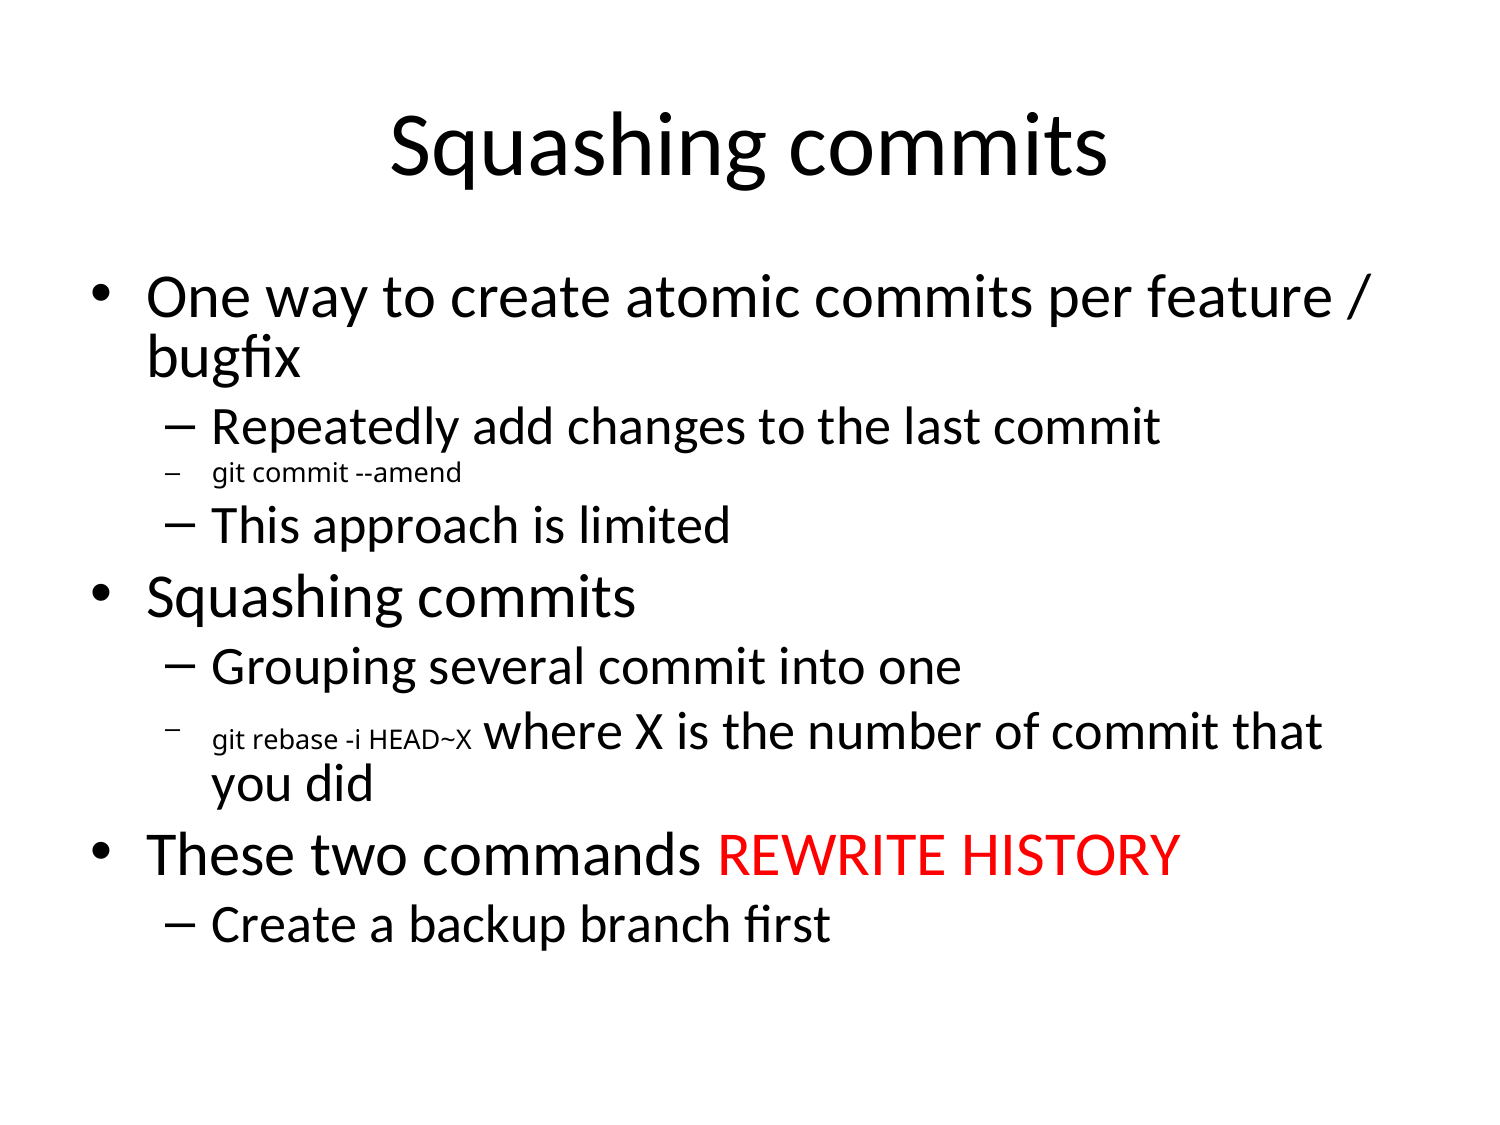

# Squashing commits
One way to create atomic commits per feature / bugfix
Repeatedly add changes to the last commit
git commit --amend
This approach is limited
Squashing commits
Grouping several commit into one
git rebase -i HEAD~X where X is the number of commit that you did
These two commands REWRITE HISTORY
Create a backup branch first